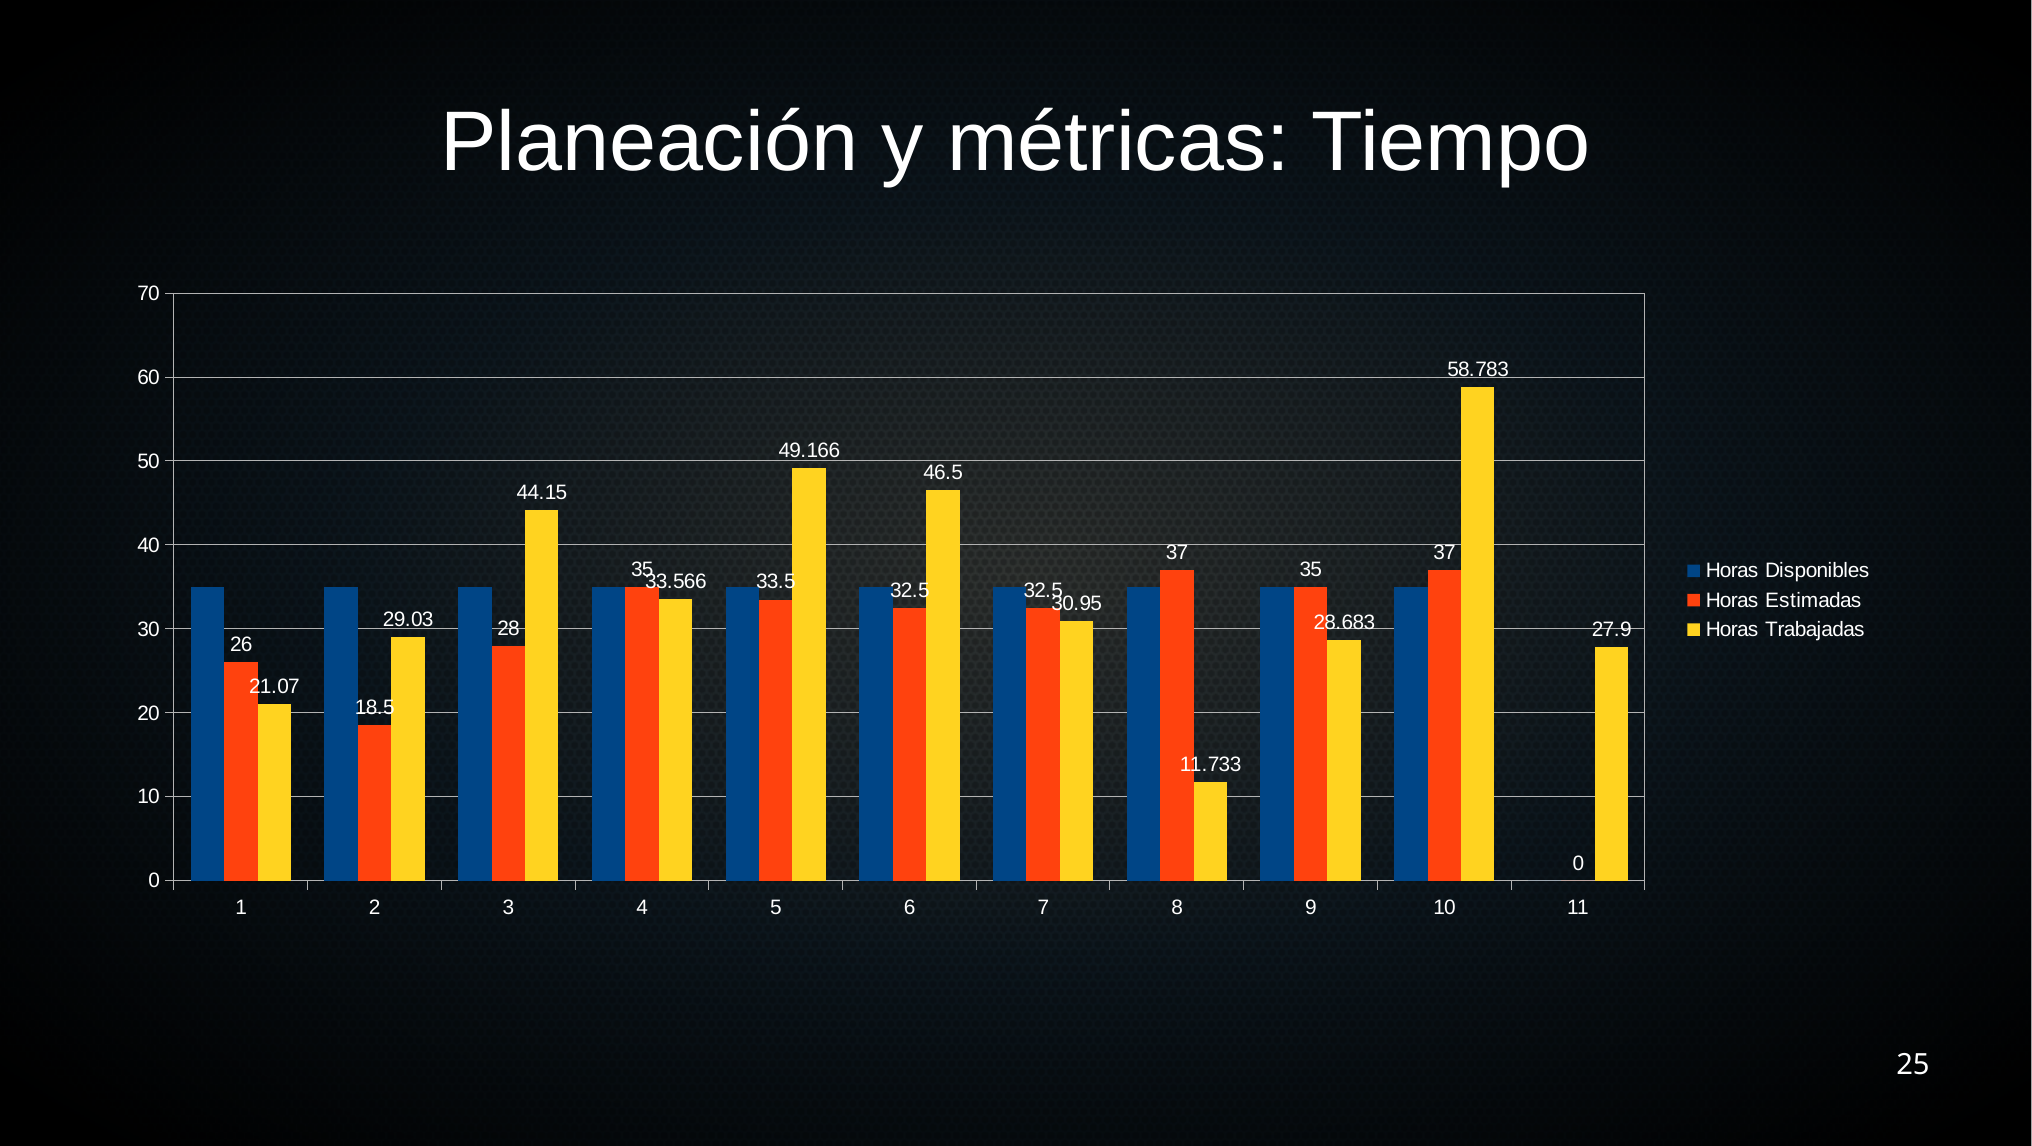

# Planeación y métricas: Tiempo
### Chart
| Category | Horas Disponibles | Horas Estimadas | Horas Trabajadas |
|---|---|---|---|
| 1 | 35.0 | 26.0 | 21.07 |
| 2 | 35.0 | 18.5 | 29.03 |
| 3 | 35.0 | 28.0 | 44.15 |
| 4 | 35.0 | 35.0 | 33.566 |
| 5 | 35.0 | 33.5 | 49.166 |
| 6 | 35.0 | 32.5 | 46.5 |
| 7 | 35.0 | 32.5 | 30.95 |
| 8 | 35.0 | 37.0 | 11.733 |
| 9 | 35.0 | 35.0 | 28.683 |
| 10 | 35.0 | 37.0 | 58.783 |
| 11 | 0.0 | 0.0 | 27.9 |25